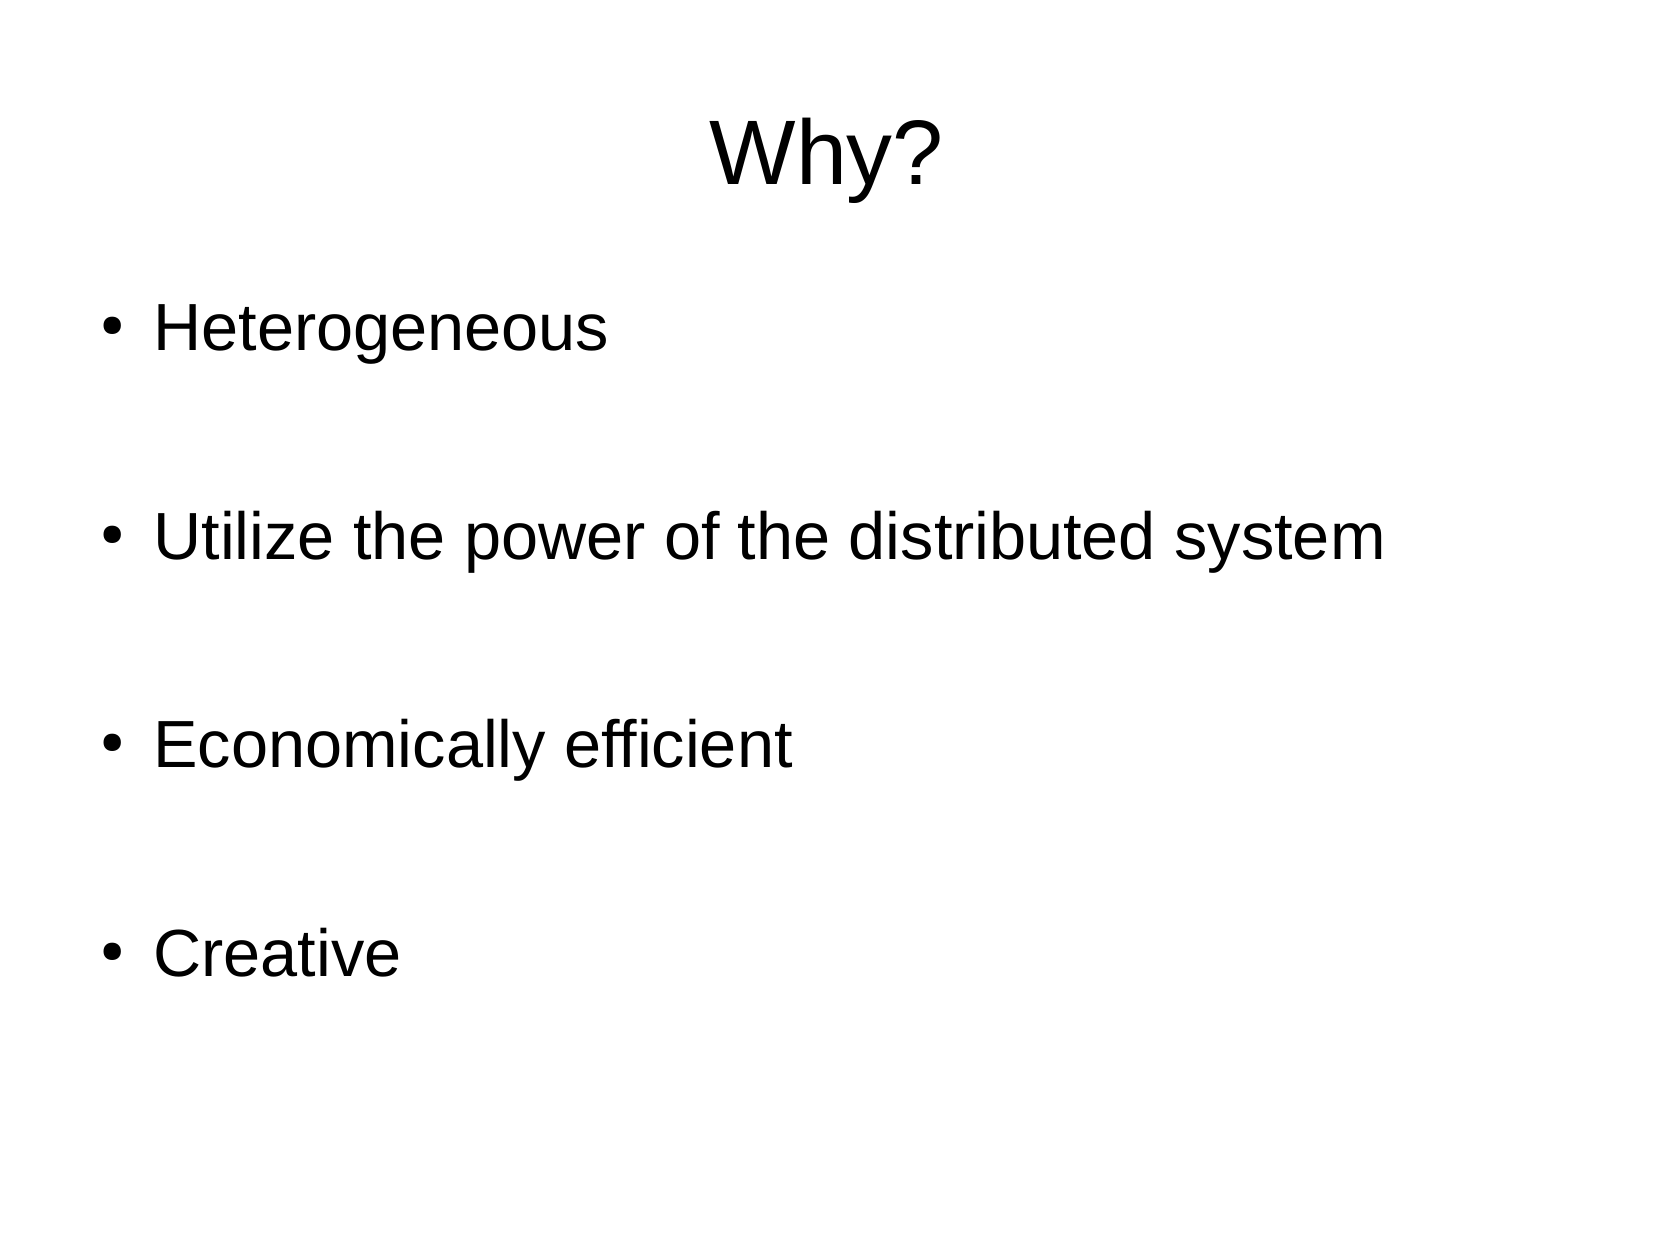

# Why?
Heterogeneous
Utilize the power of the distributed system
Economically efficient
Creative